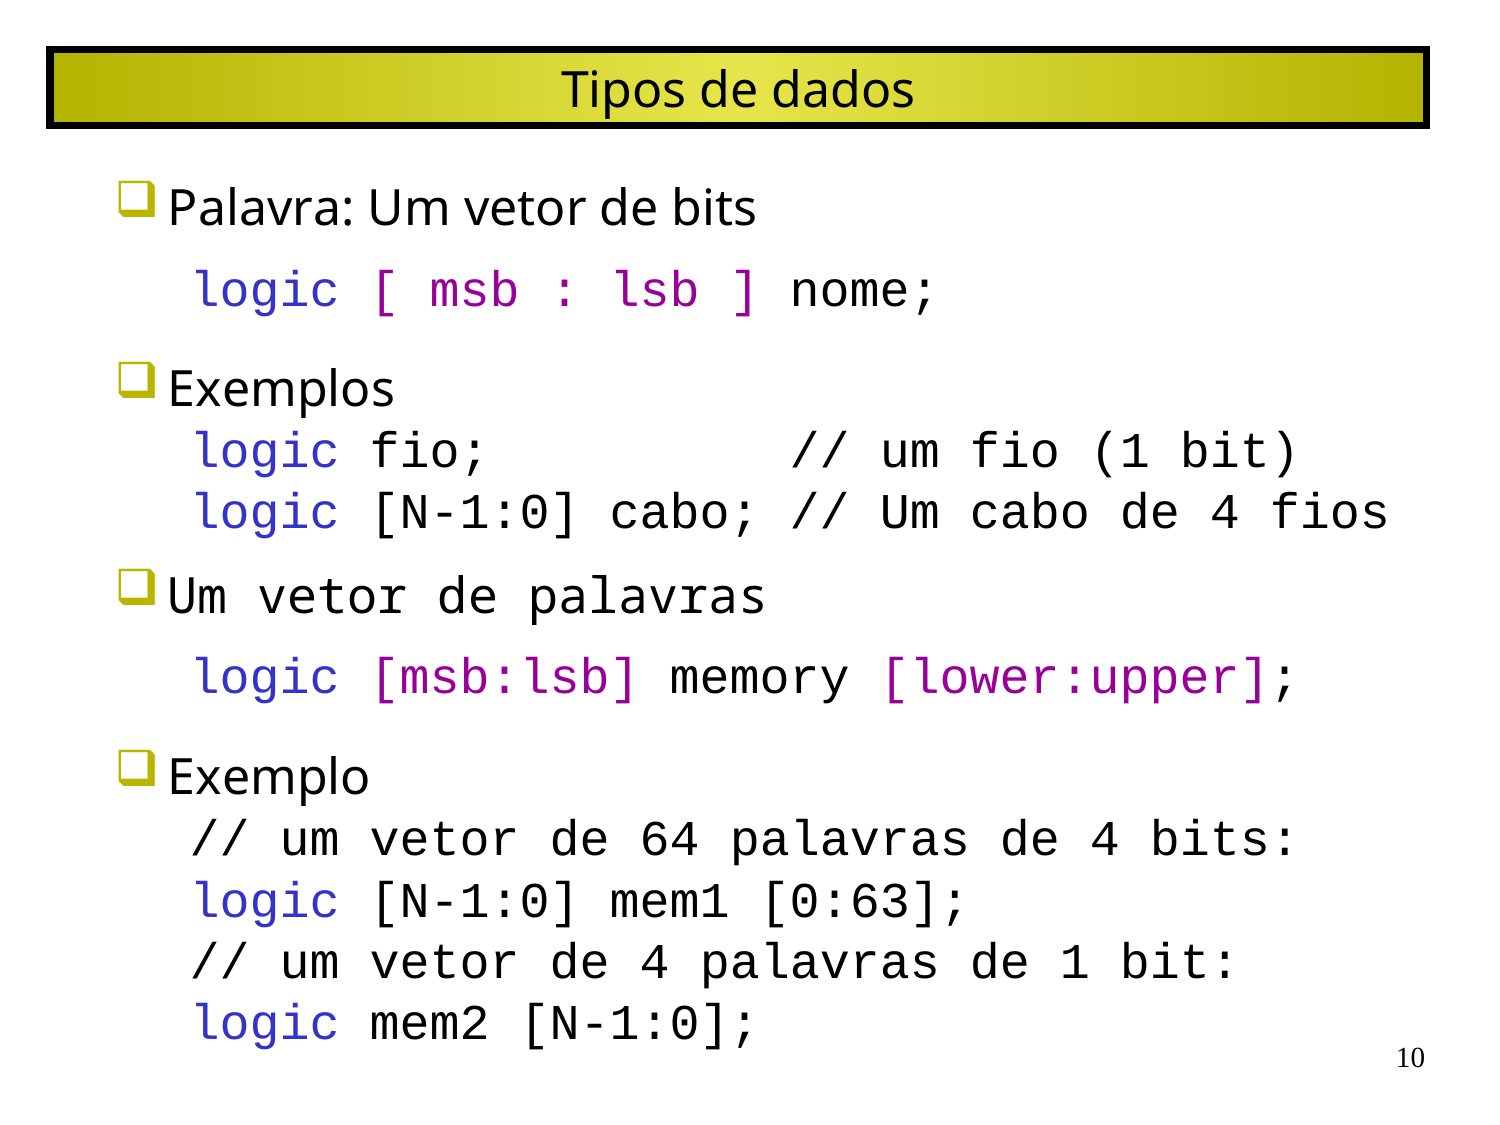

# Tipos de dados
Palavra: Um vetor de bits
logic [ msb : lsb ] nome;
Exemplos
logic fio; // um fio (1 bit)
logic [N-1:0] cabo; // Um cabo de 4 fios
Um vetor de palavras
logic [msb:lsb] memory [lower:upper];
Exemplo
// um vetor de 64 palavras de 4 bits:
logic [N-1:0] mem1 [0:63];
// um vetor de 4 palavras de 1 bit:
logic mem2 [N-1:0];
10